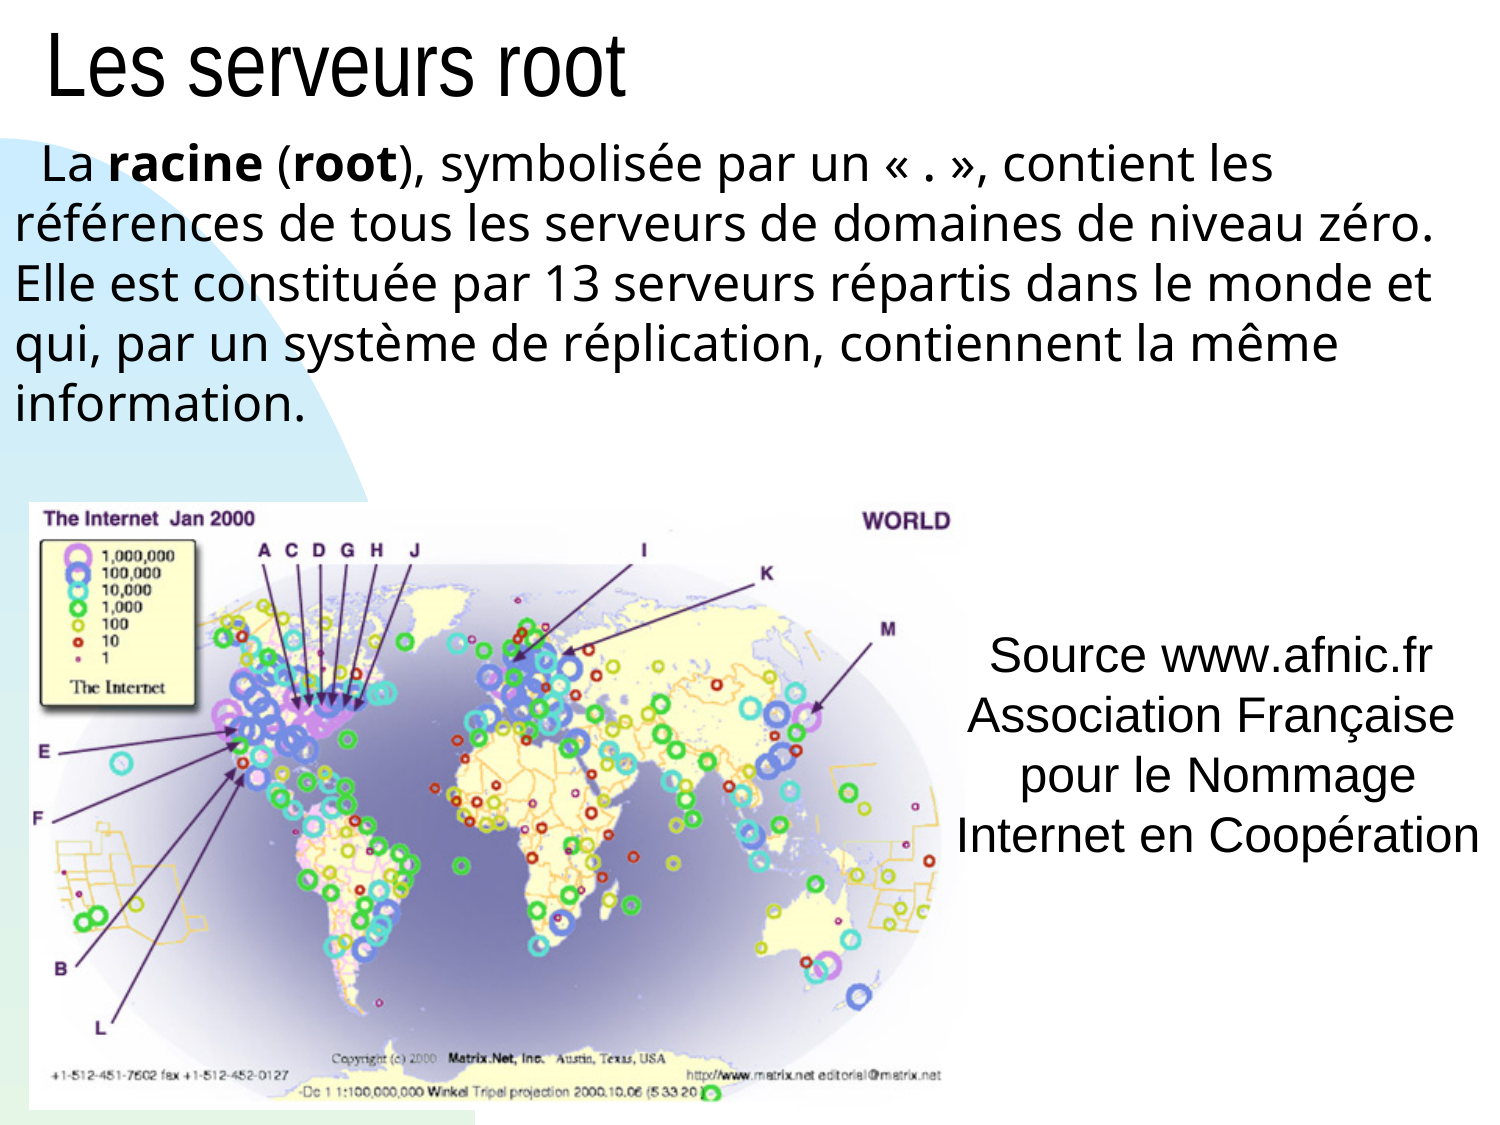

# Les serveurs root
  La racine (root), symbolisée par un « . », contient les références de tous les serveurs de domaines de niveau zéro.
Elle est constituée par 13 serveurs répartis dans le monde et qui, par un système de réplication, contiennent la même information.
Source www.afnic.fr
Association Française
 pour le Nommage
 Internet en Coopération